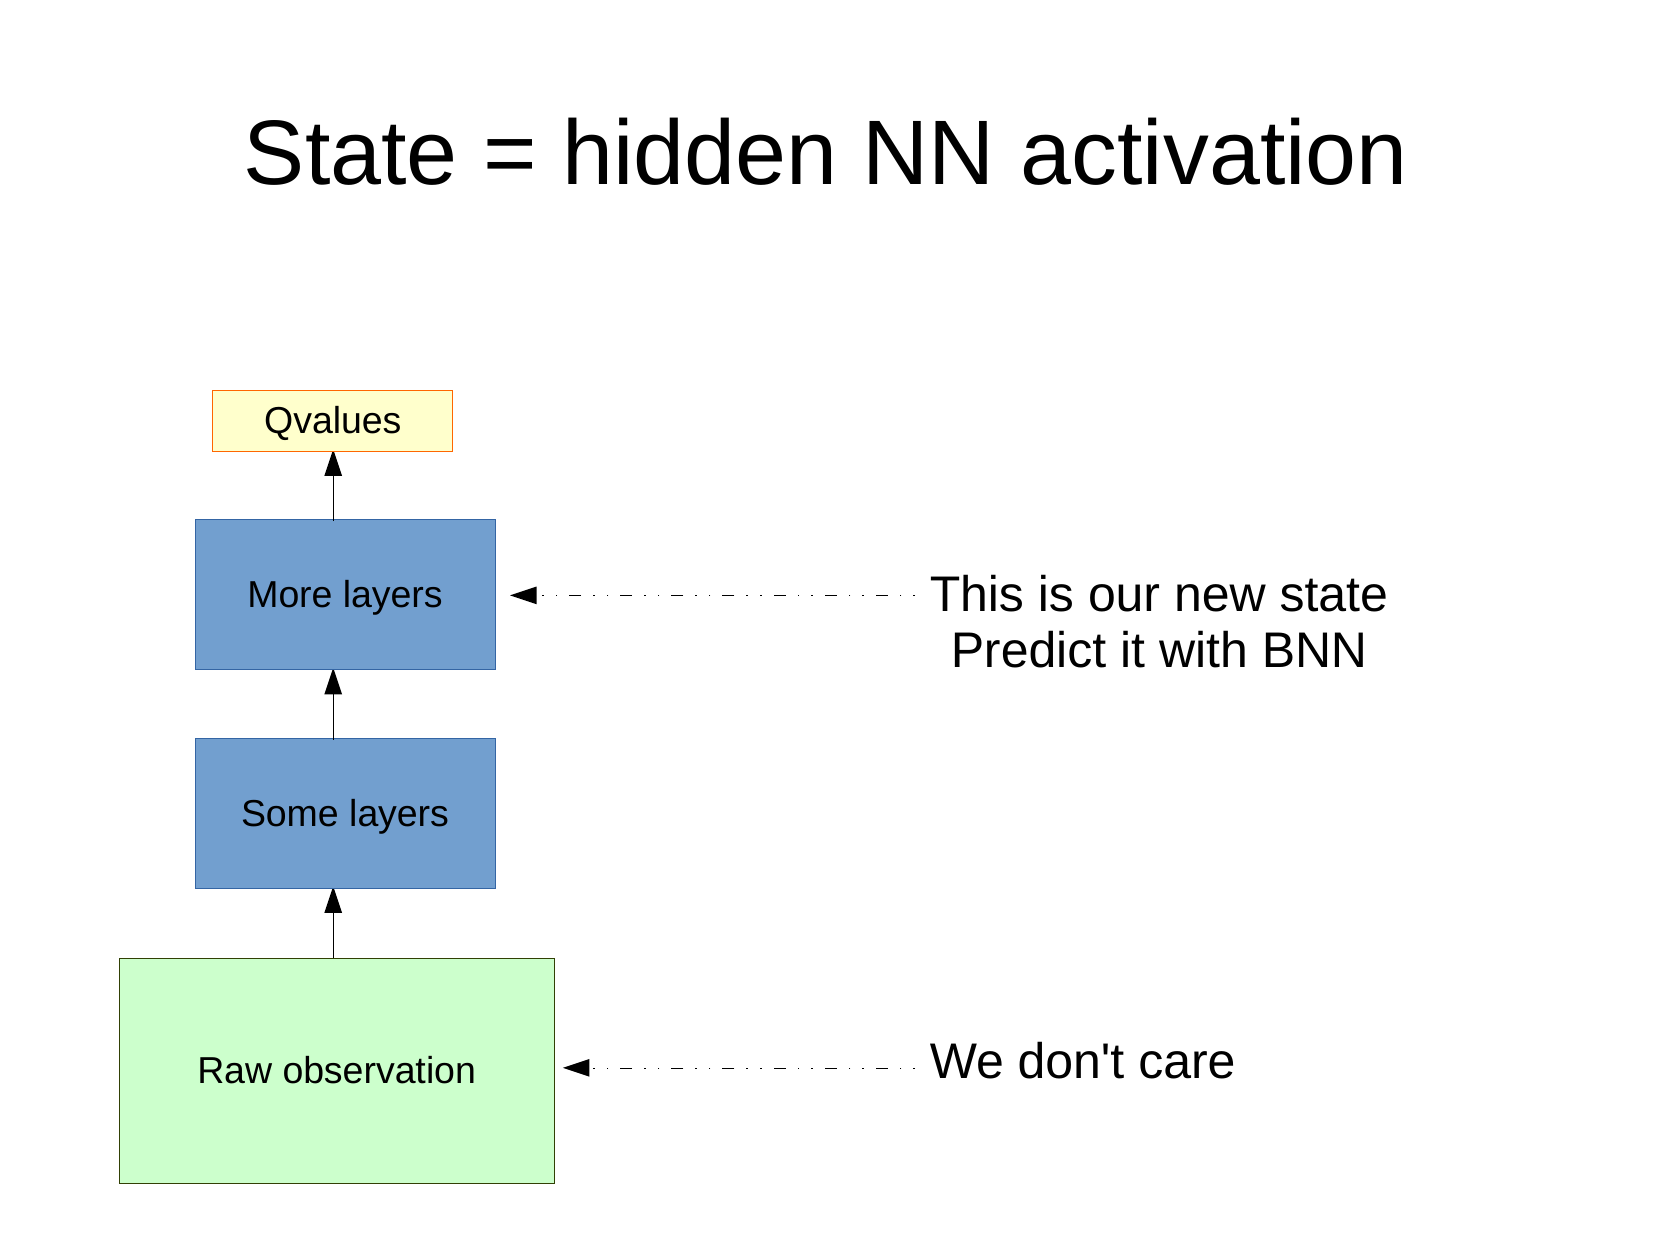

# State = hidden NN activation
Qvalues
More layers
This is our new state
Predict it with BNN
Some layers
Raw observation
We don't care